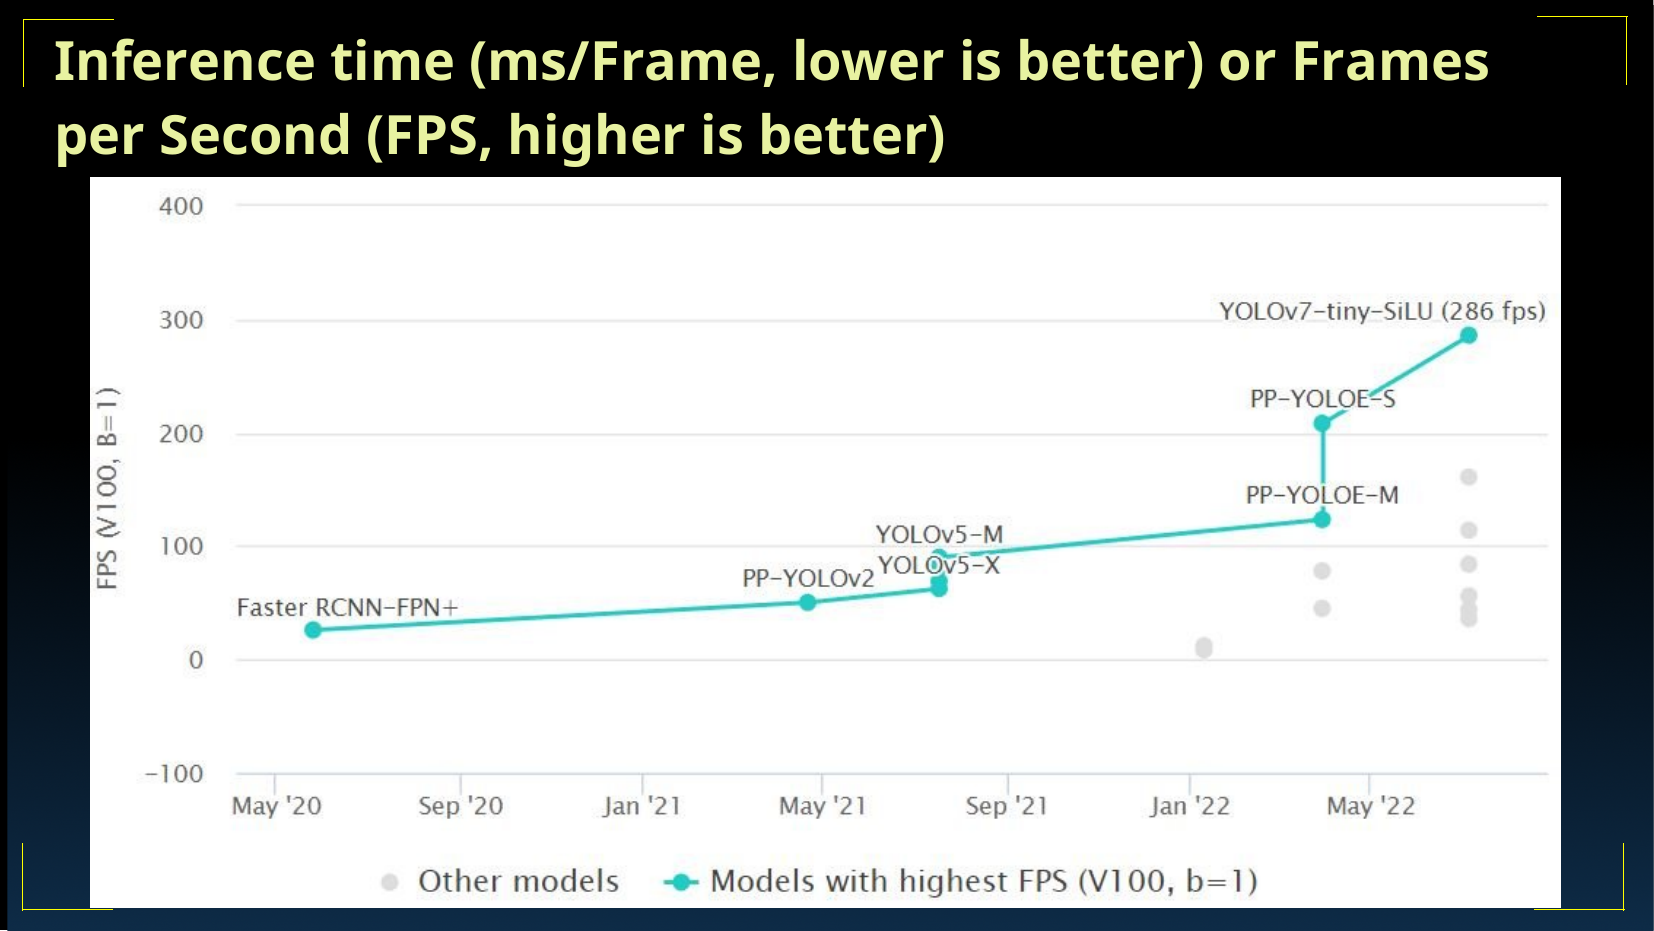

Inference time (ms/Frame, lower is better) or Frames per Second (FPS, higher is better)